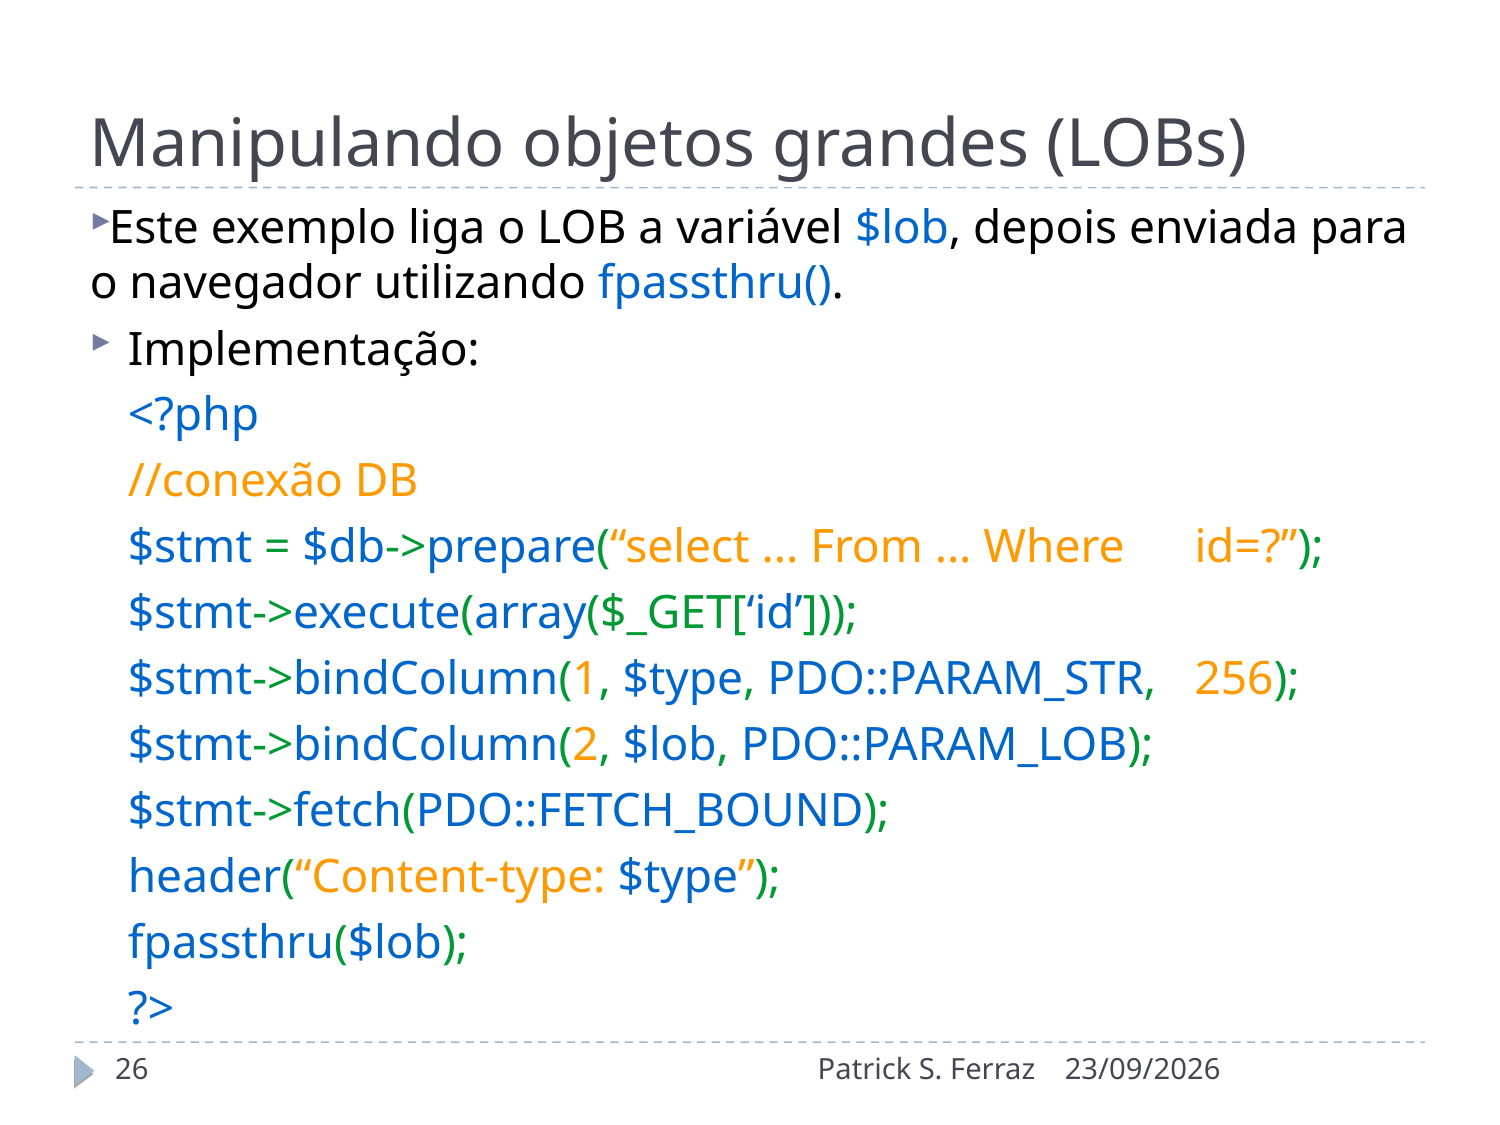

# Manipulando objetos grandes (LOBs)
Este exemplo liga o LOB a variável $lob, depois enviada para o navegador utilizando fpassthru().
Implementação:
	<?php
		//conexão DB
		$stmt = $db->prepare(“select ... From ... Where 	id=?”);
		$stmt->execute(array($_GET[‘id’]));
		$stmt->bindColumn(1, $type, PDO::PARAM_STR, 	256);
		$stmt->bindColumn(2, $lob, PDO::PARAM_LOB);
		$stmt->fetch(PDO::FETCH_BOUND);
		header(“Content-type: $type”);
		fpassthru($lob);
	?>
Patrick S. Ferraz